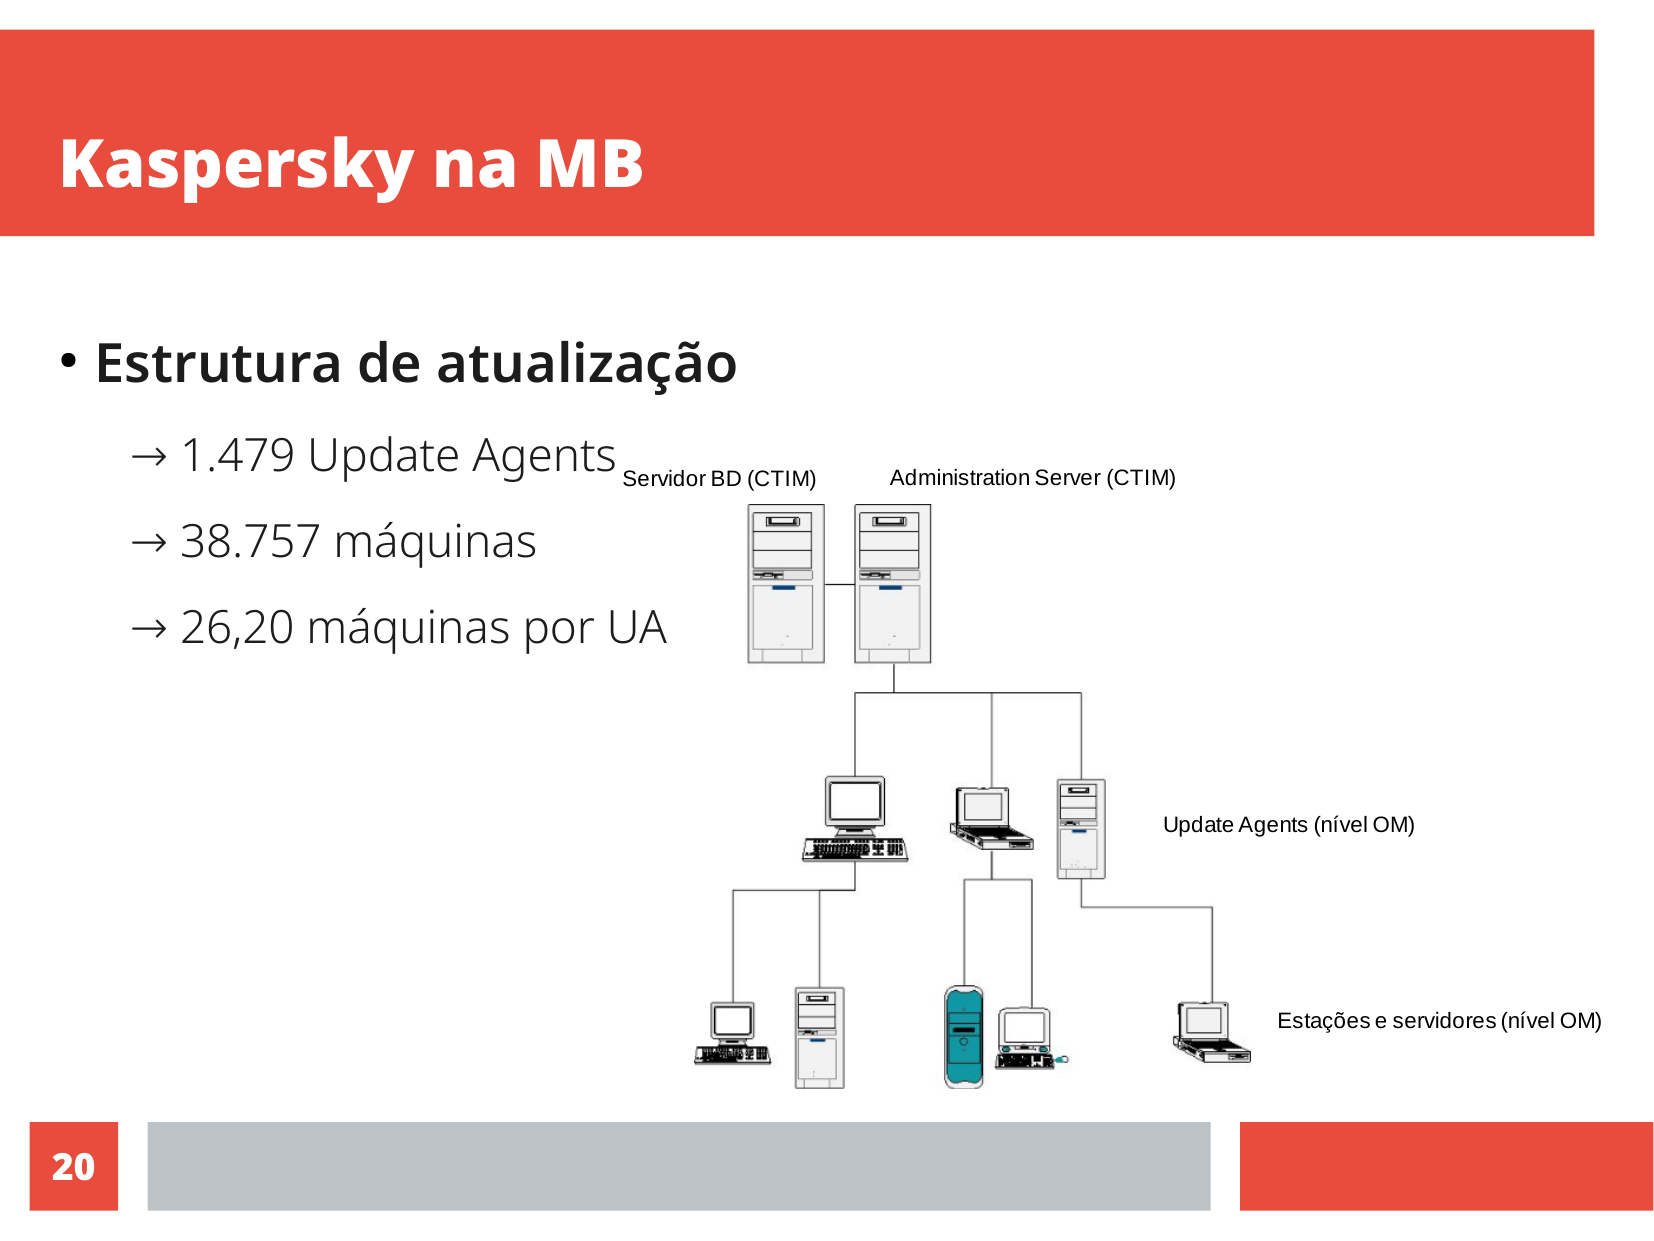

# Kaspersky na MB
Estrutura de atualização
→ 1.479 Update Agents
→ 38.757 máquinas
→ 26,20 máquinas por UA
20